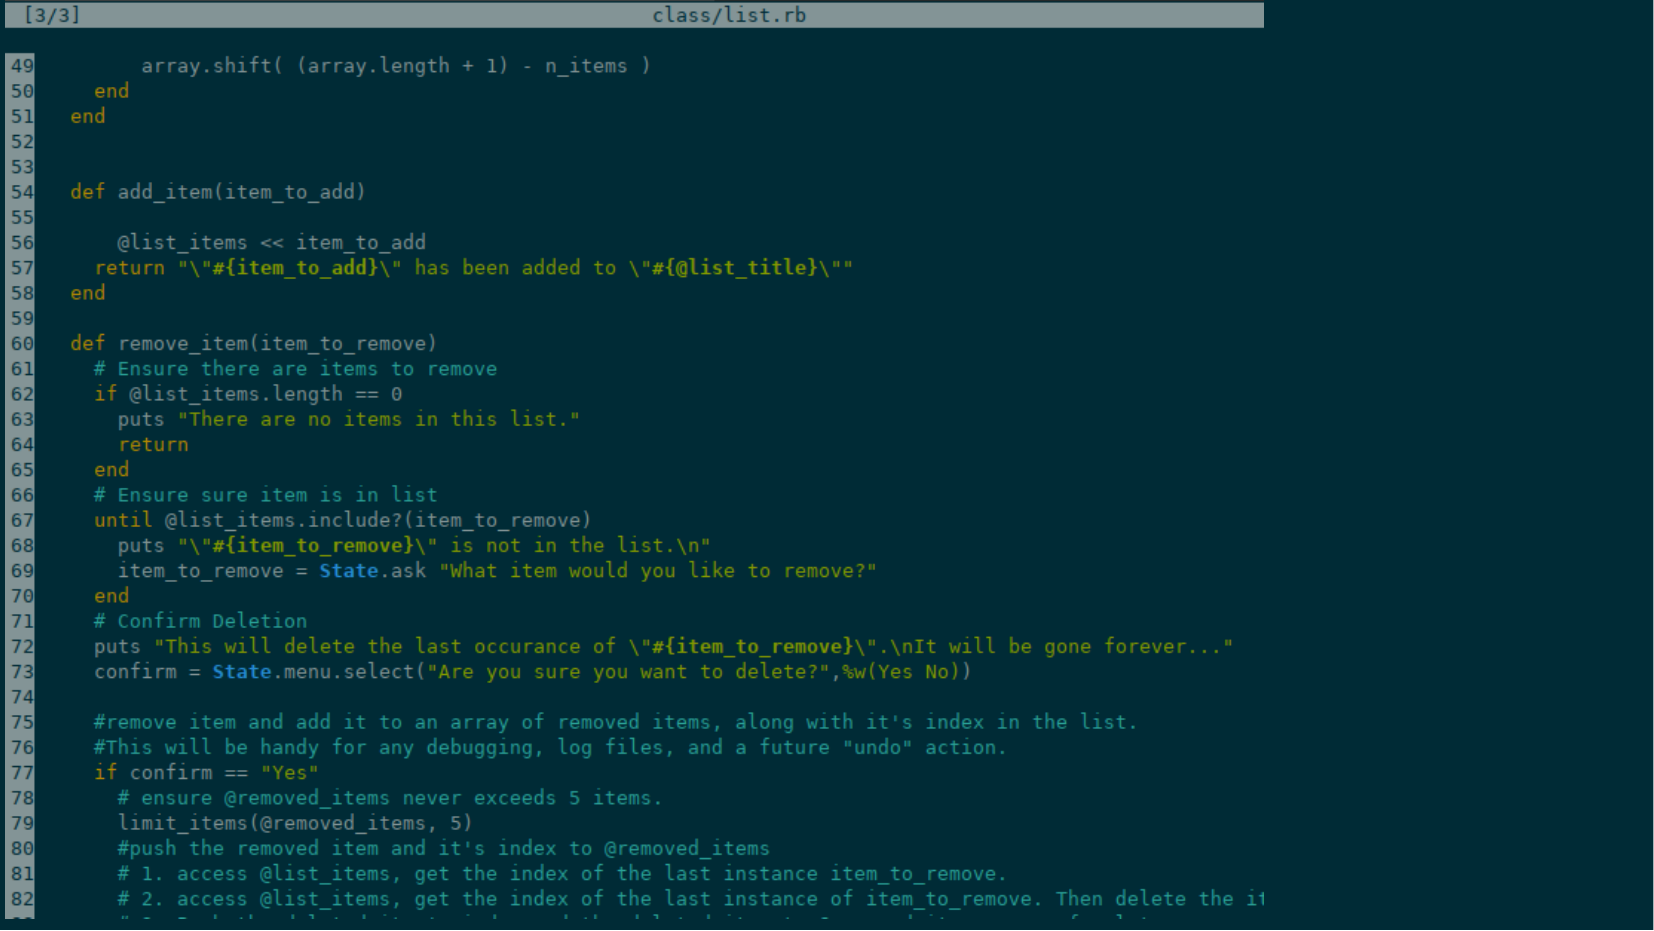

# --how --Interactive
lists.rb
List methods giveth
And taketh away